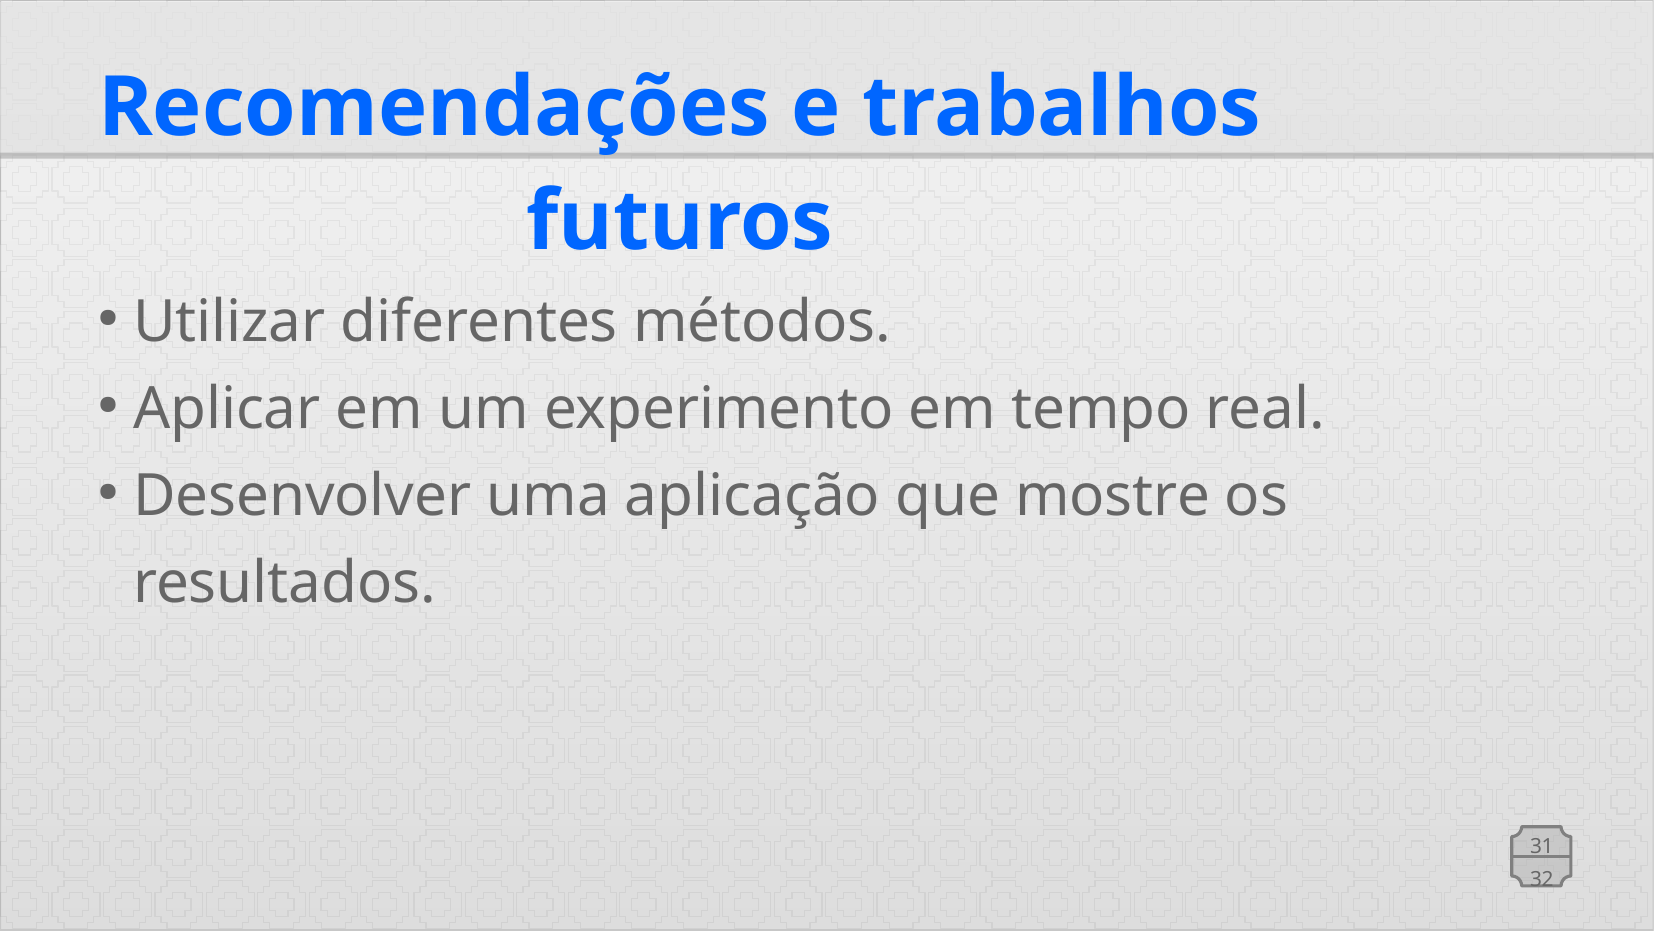

Recomendações e trabalhos futuros
Utilizar diferentes métodos.
Aplicar em um experimento em tempo real.
Desenvolver uma aplicação que mostre os resultados.